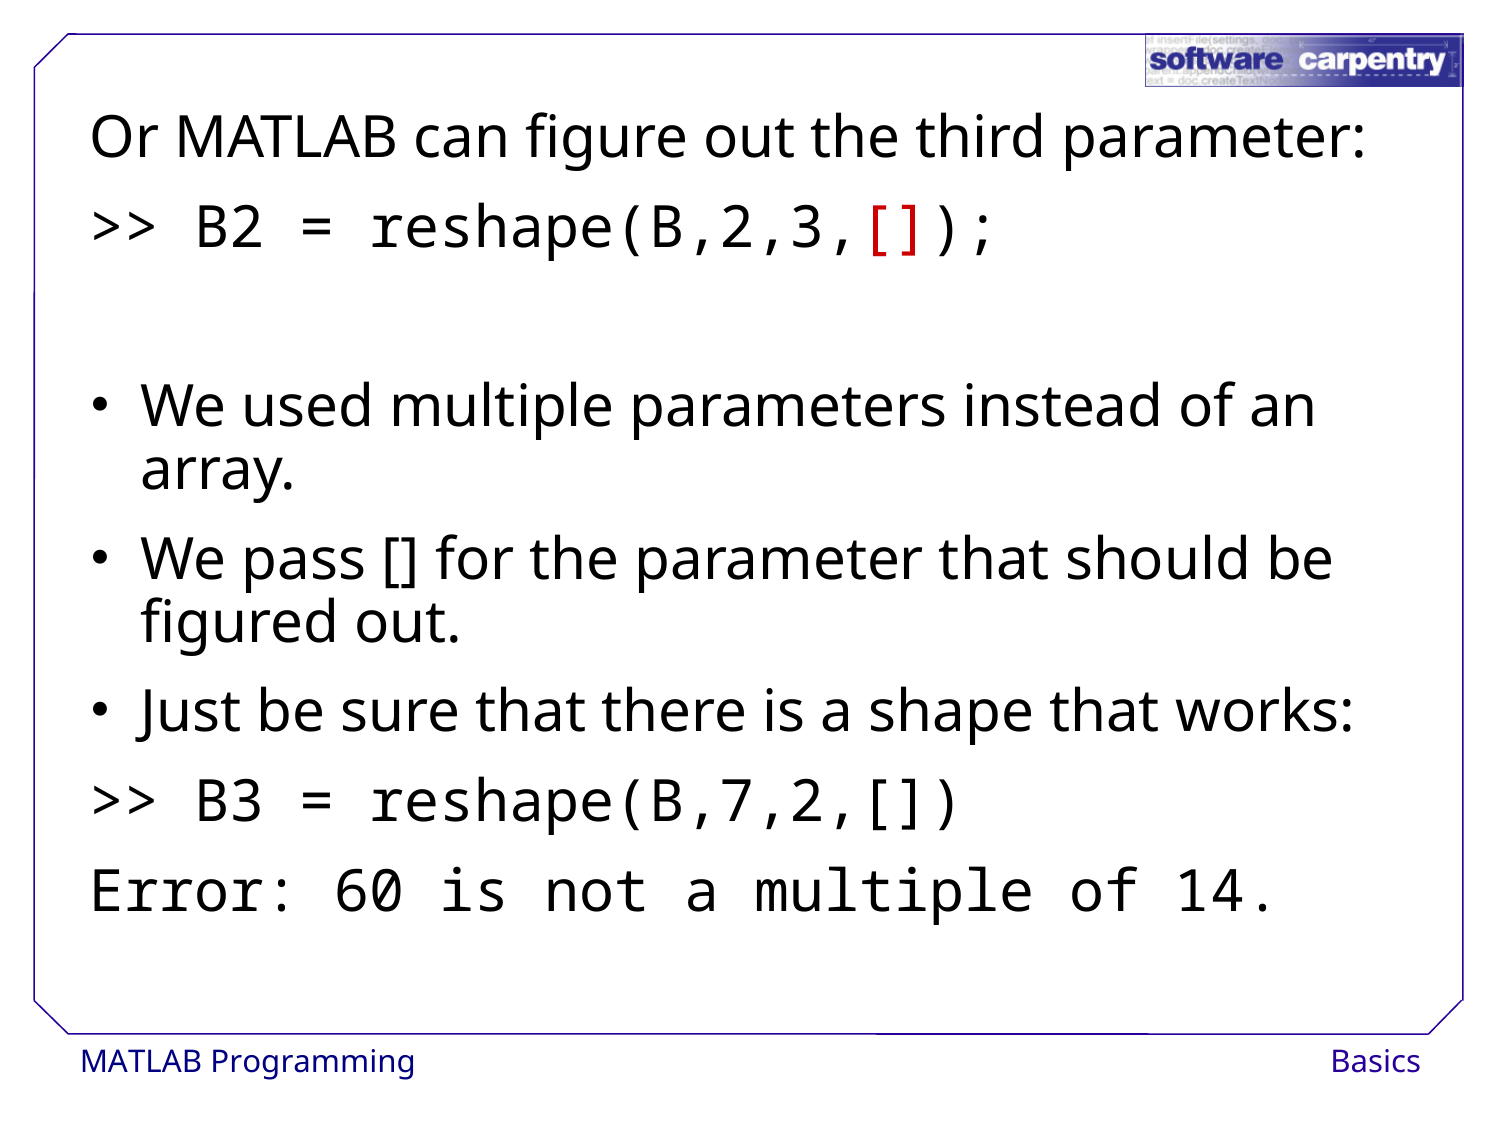

# Or MATLAB can figure out the third parameter:
>> B2 = reshape(B,2,3,[]);
We used multiple parameters instead of an array.
We pass [] for the parameter that should be figured out.
Just be sure that there is a shape that works:
>> B3 = reshape(B,7,2,[])
Error: 60 is not a multiple of 14.